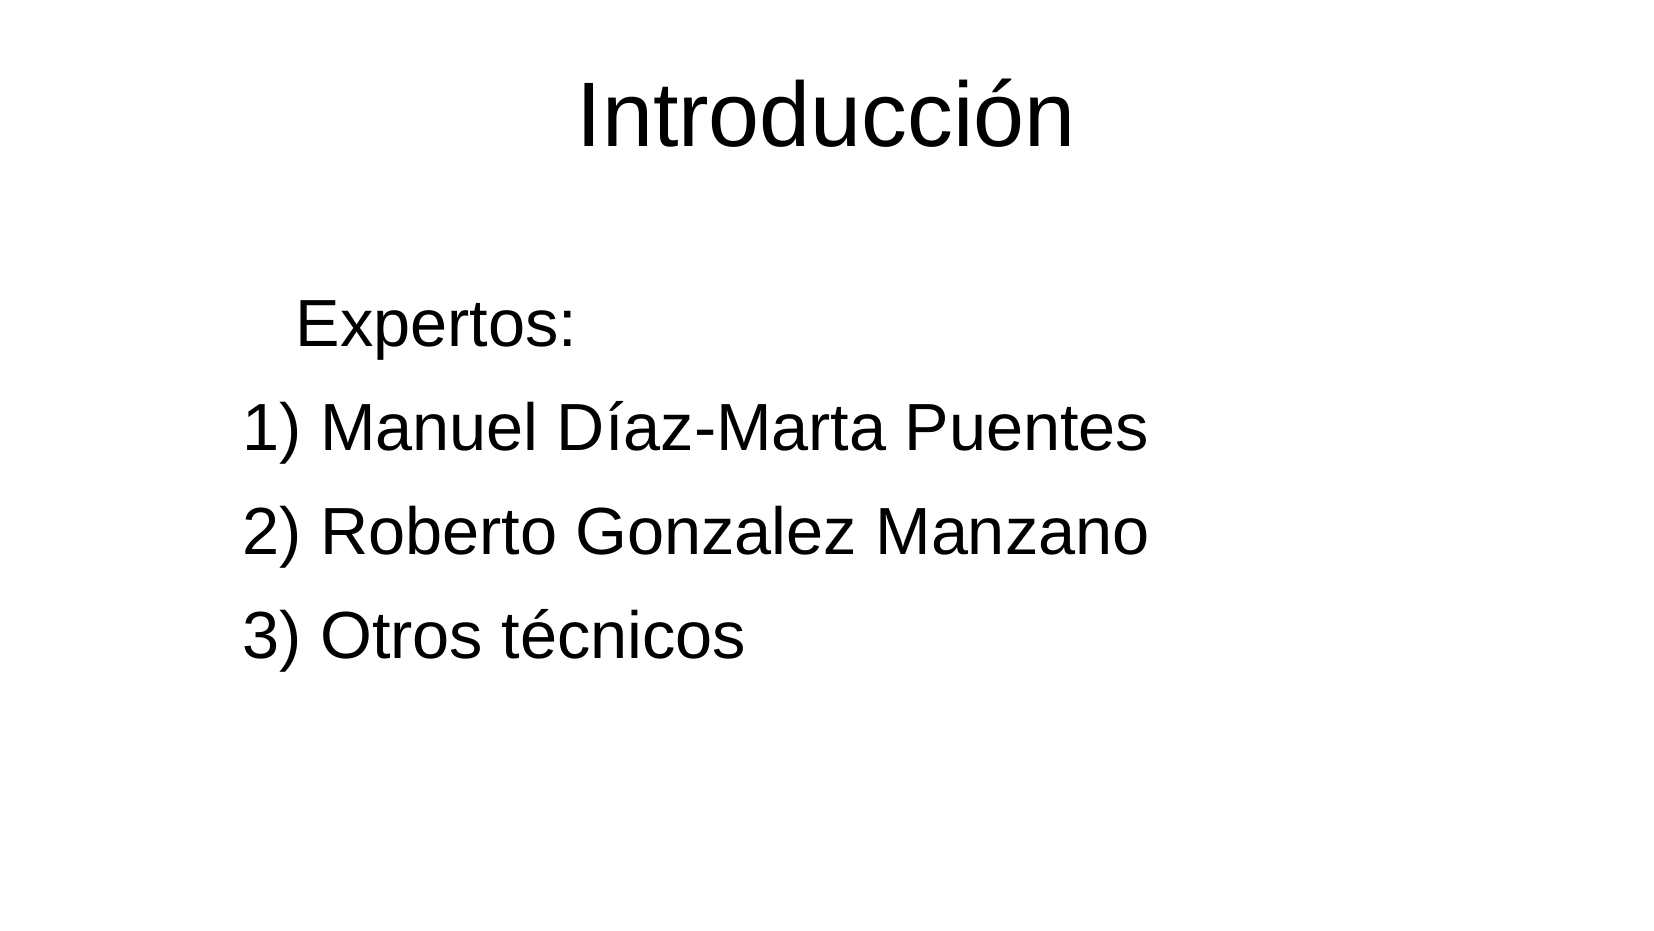

# Introducción
Expertos:
 Manuel Díaz-Marta Puentes
 Roberto Gonzalez Manzano
 Otros técnicos